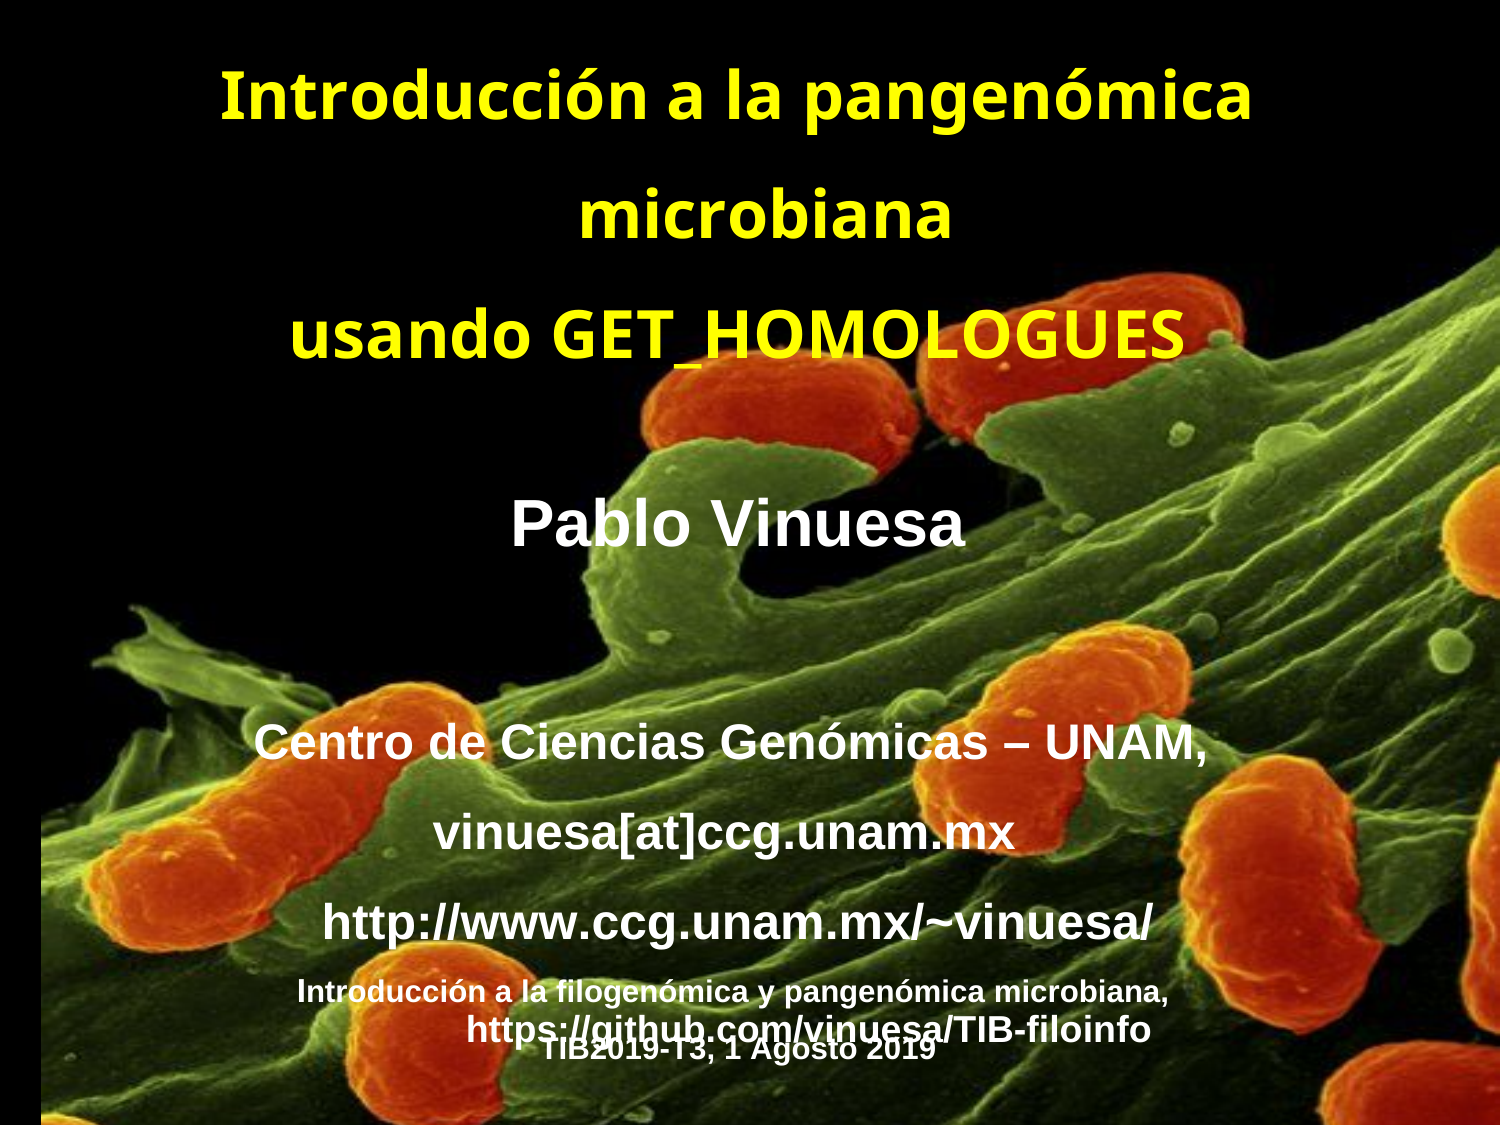

Introducción a la pangenómica microbiana
usando GET_HOMOLOGUES
Pablo Vinuesa
Centro de Ciencias Genómicas – UNAM,
vinuesa[at]ccg.unam.mx
http://www.ccg.unam.mx/~vinuesa/
Introducción a la filogenómica y pangenómica microbiana,
TIB2019-T3, 1 Agosto 2019
https://github.com/vinuesa/TIB-filoinfo